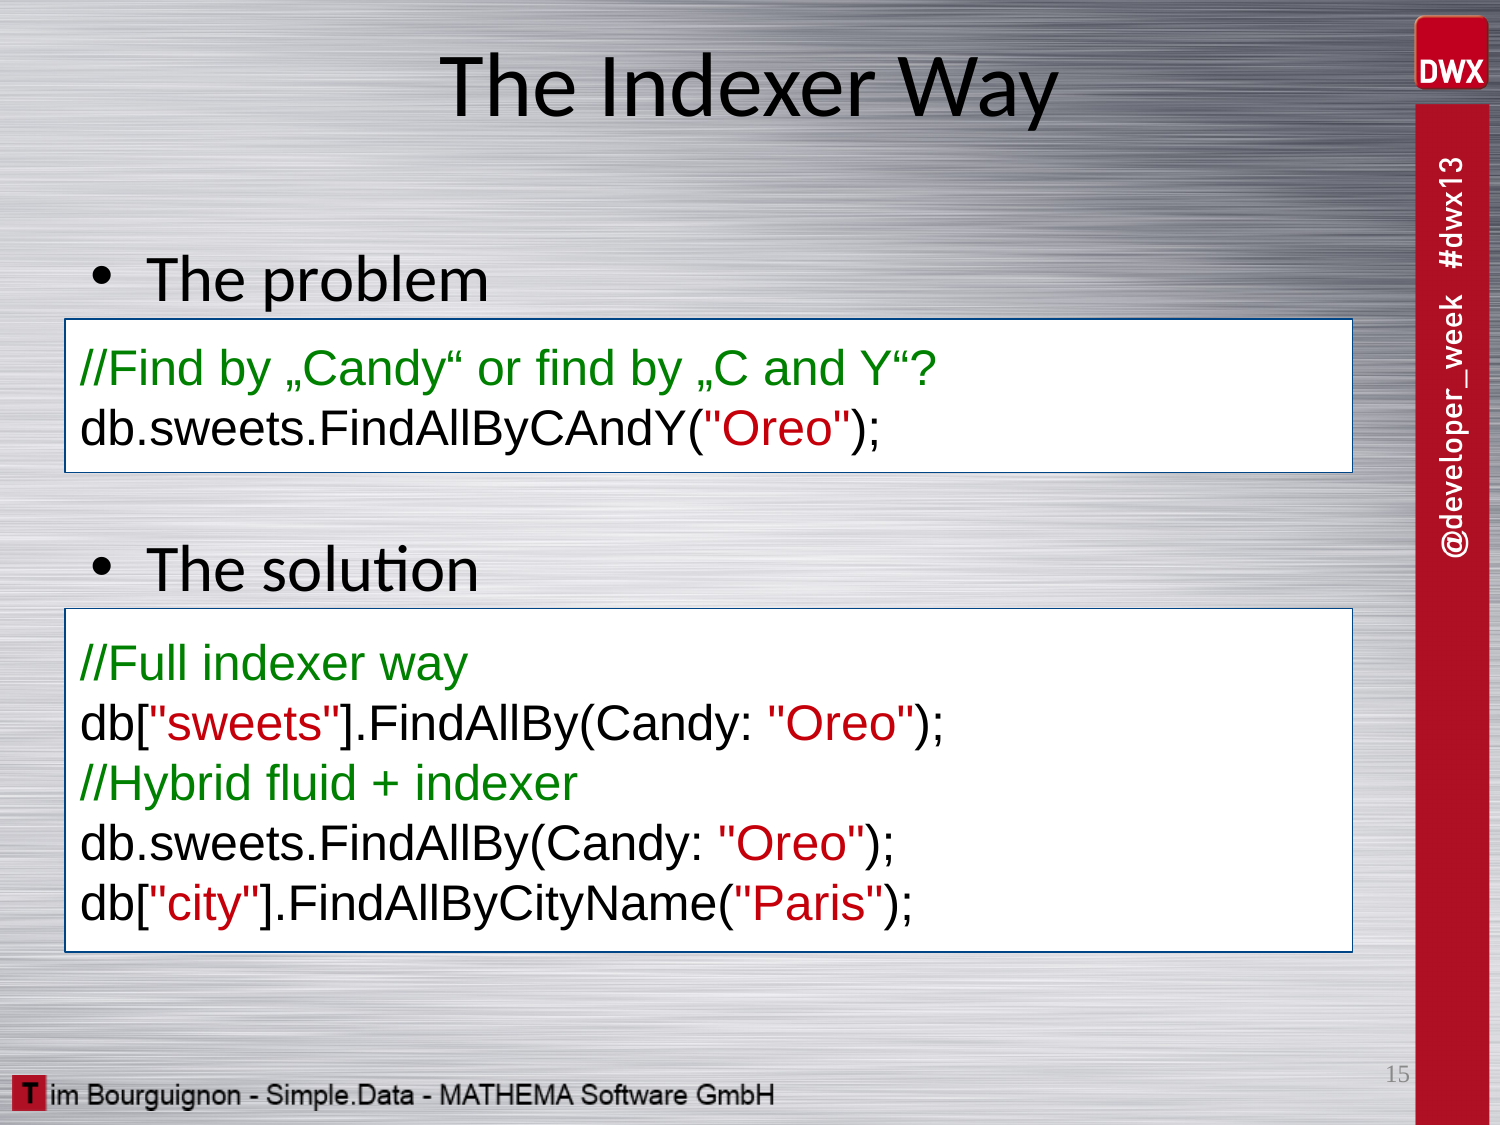

# The Indexer Way
The problem
The solution
//Find by „Candy“ or find by „C and Y“?
db.sweets.FindAllByCAndY("Oreo");
//Full indexer way
db["sweets"].FindAllBy(Candy: "Oreo");
//Hybrid fluid + indexer
db.sweets.FindAllBy(Candy: "Oreo");
db["city"].FindAllByCityName("Paris");
15